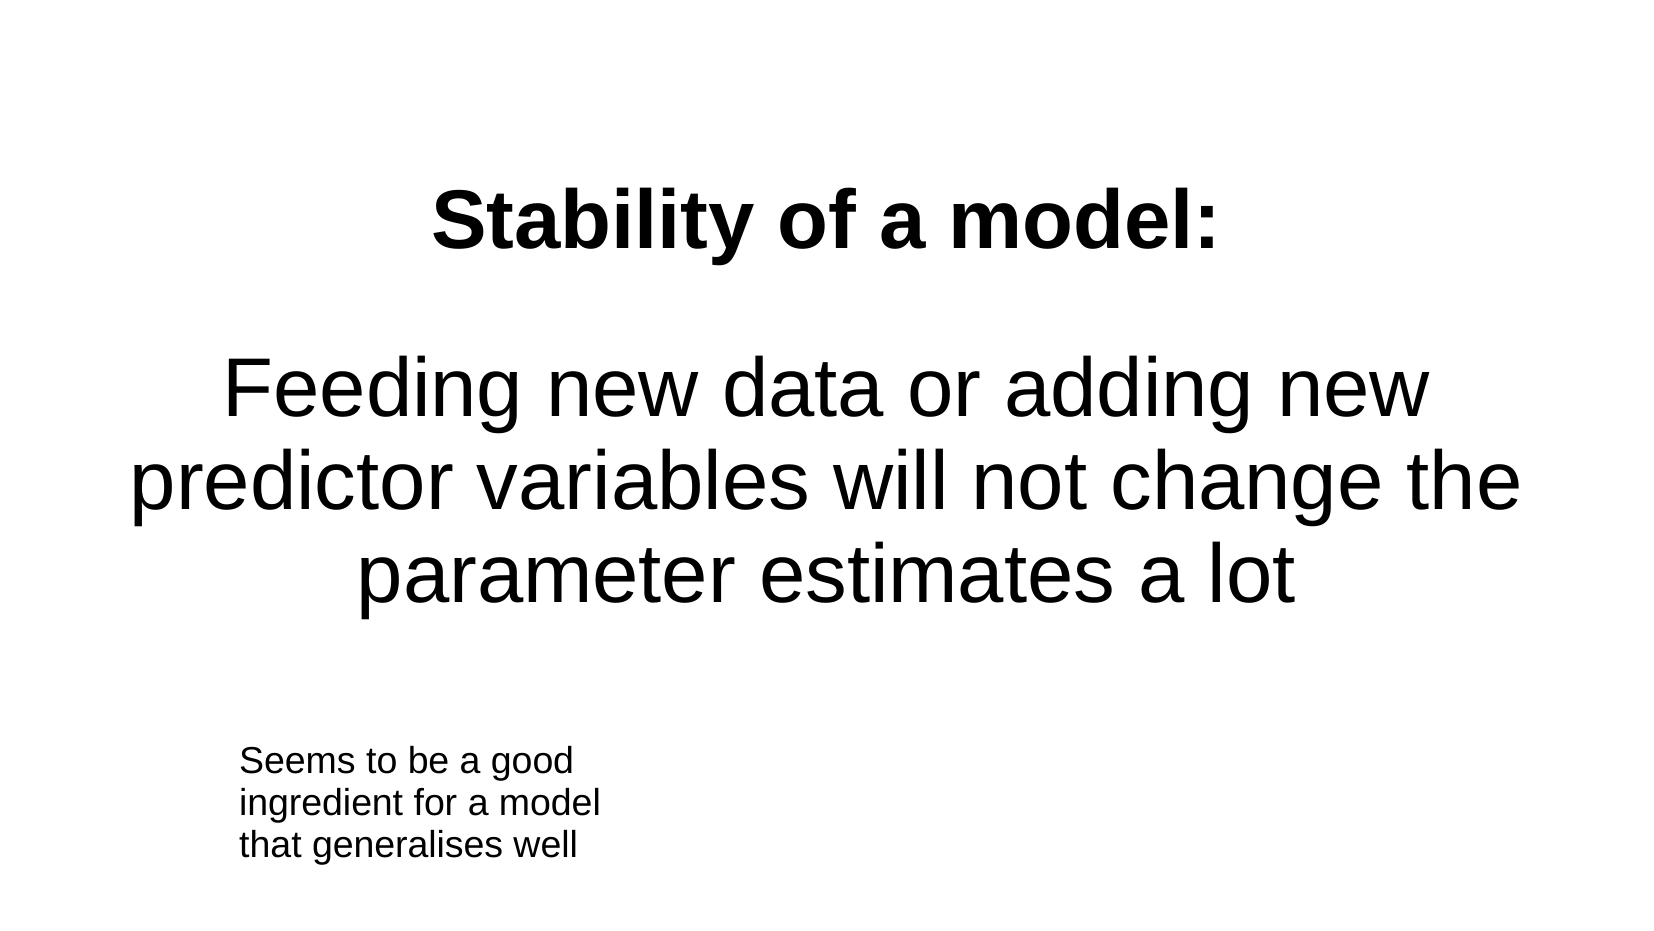

# Stability of a model:
Feeding new data or adding new predictor variables will not change the parameter estimates a lot
Seems to be a good ingredient for a model that generalises well